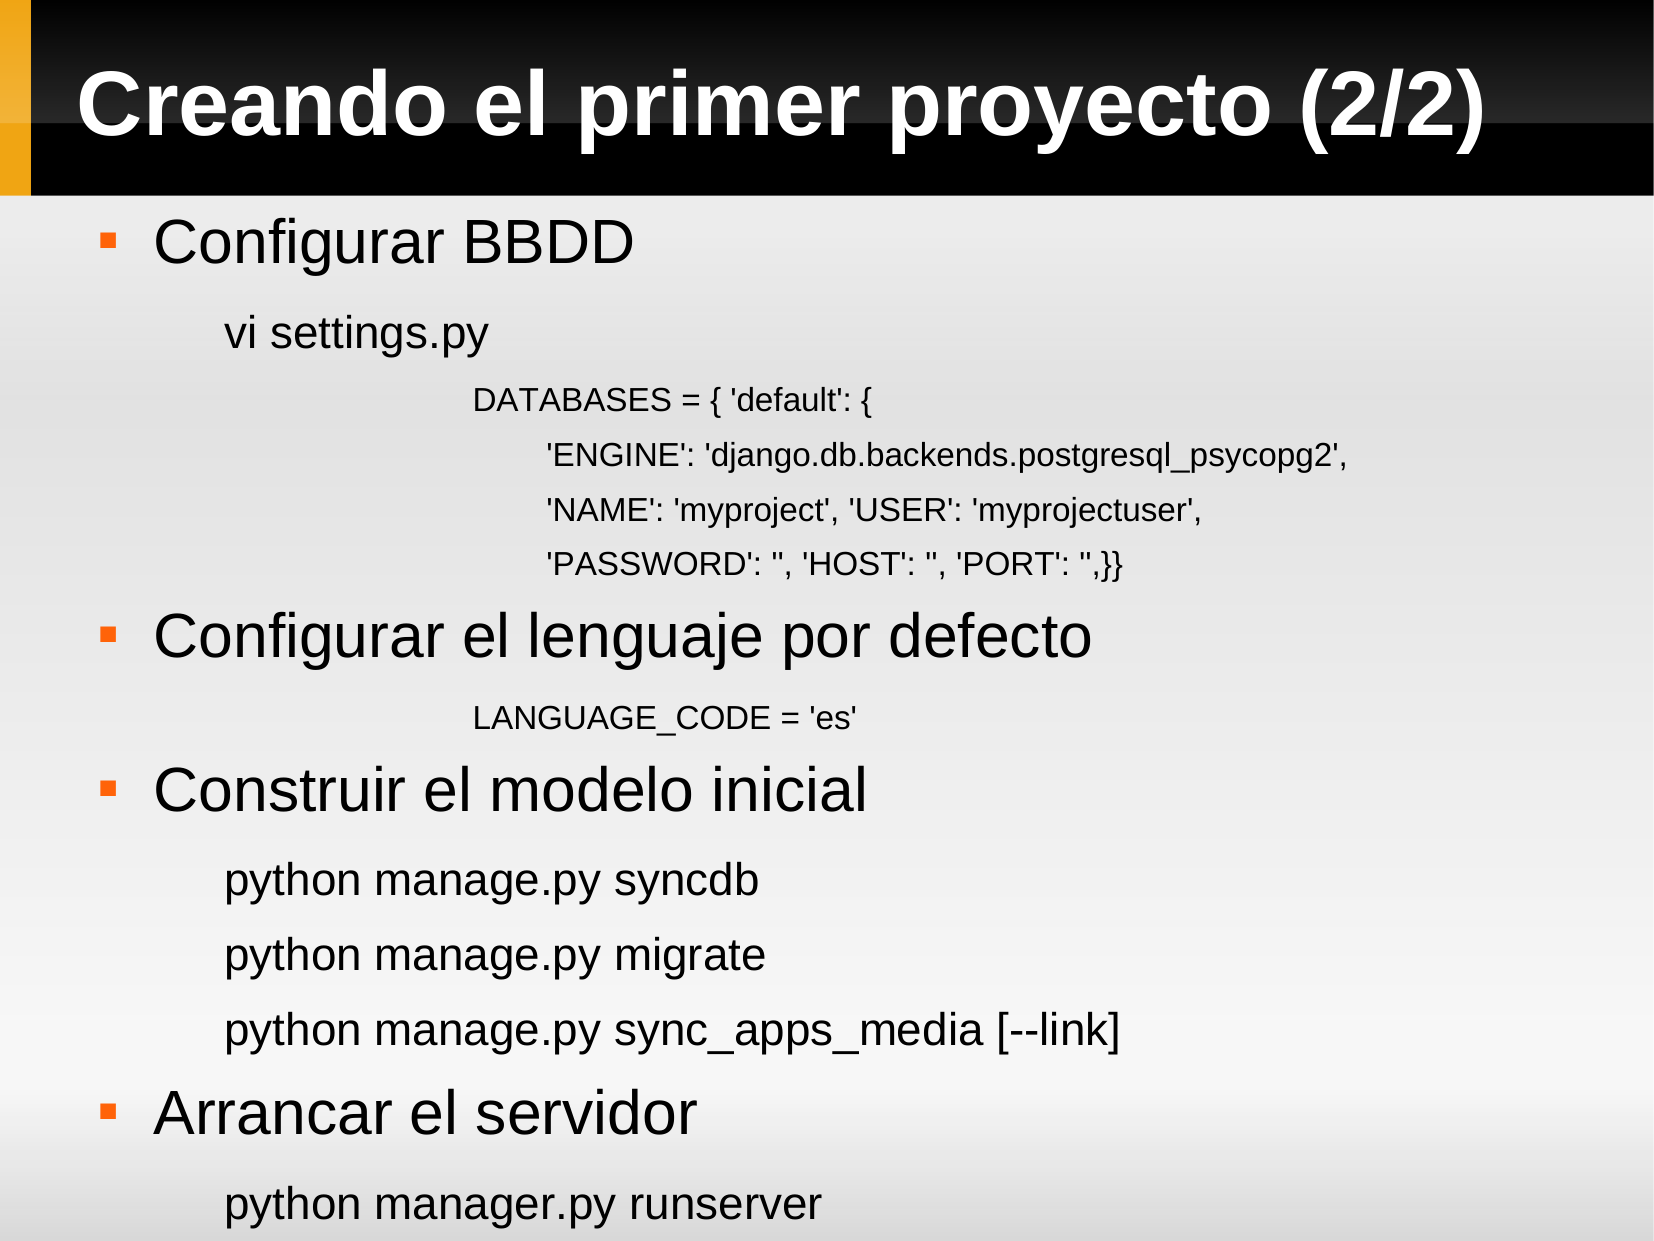

# Creando el primer proyecto (2/2)
Configurar BBDD
vi settings.py
DATABASES = { 'default': {
 'ENGINE': 'django.db.backends.postgresql_psycopg2',
 'NAME': 'myproject', 'USER': 'myprojectuser',
 'PASSWORD': '', 'HOST': '', 'PORT': '',}}
Configurar el lenguaje por defecto
LANGUAGE_CODE = 'es'
Construir el modelo inicial
python manage.py syncdb
python manage.py migrate
python manage.py sync_apps_media [--link]
Arrancar el servidor
python manager.py runserver